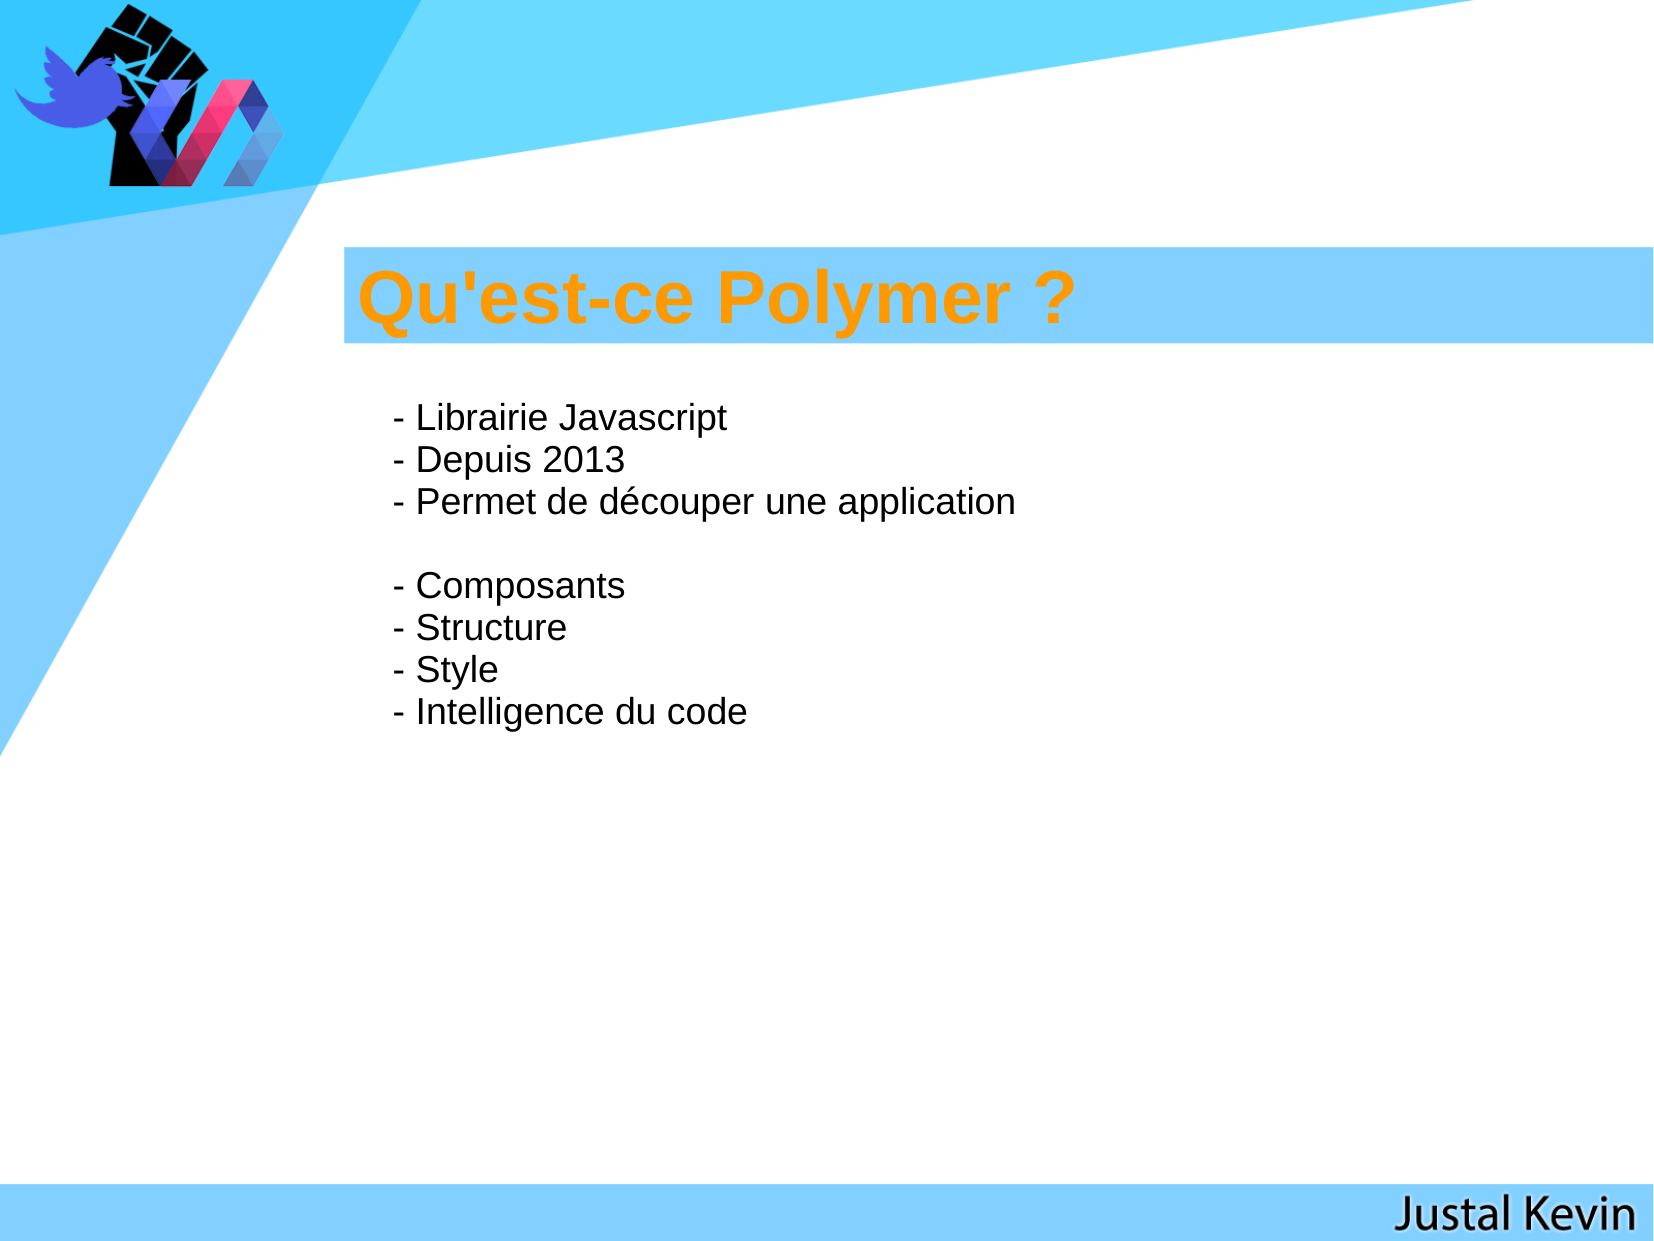

Qu'est-ce Polymer ?
- Librairie Javascript
- Depuis 2013
- Permet de découper une application
- Composants
- Structure
- Style
- Intelligence du code